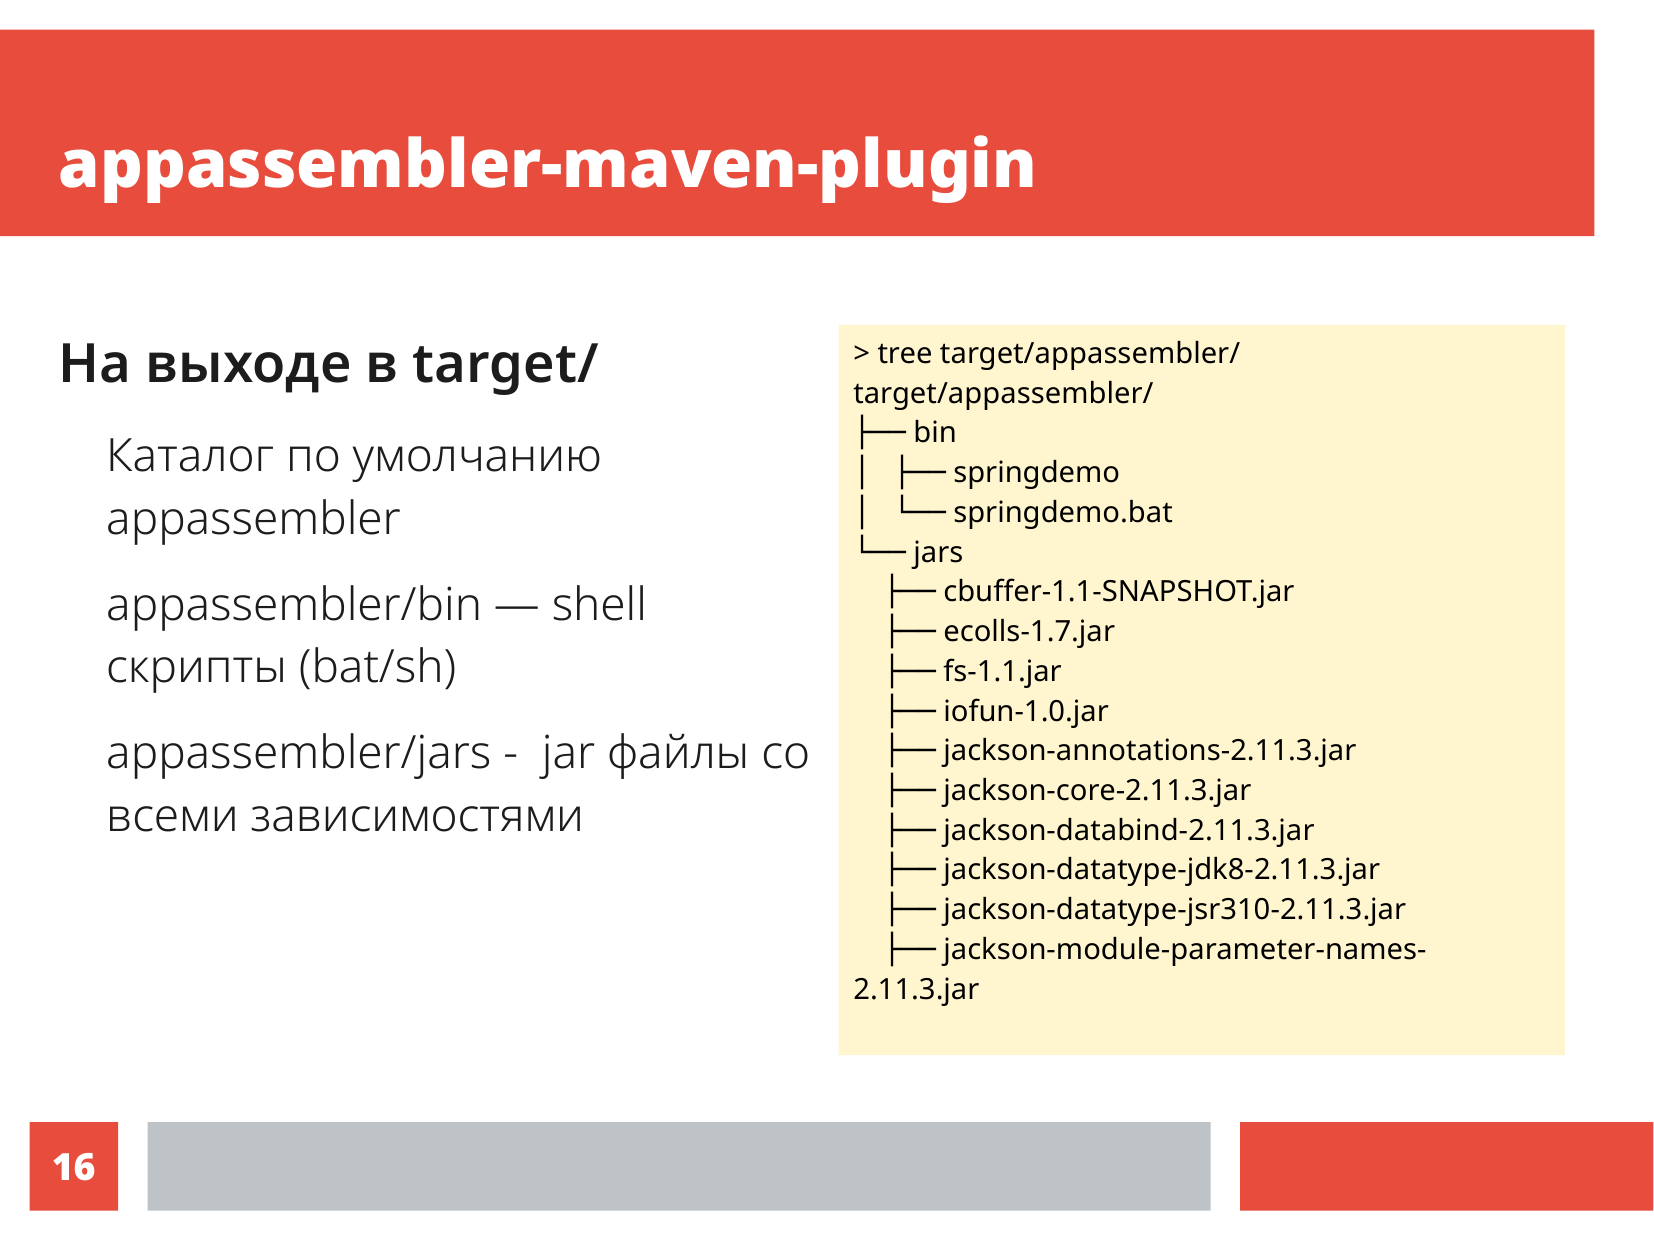

# appassembler-maven-plugin
На выходе в target/
Каталог по умолчанию appassembler
appassembler/bin — shell скрипты (bat/sh)
appassembler/jars - jar файлы со всеми зависимостями
> tree target/appassembler/
target/appassembler/
├── bin
│   ├── springdemo
│   └── springdemo.bat
└── jars
 ├── cbuffer-1.1-SNAPSHOT.jar
 ├── ecolls-1.7.jar
 ├── fs-1.1.jar
 ├── iofun-1.0.jar
 ├── jackson-annotations-2.11.3.jar
 ├── jackson-core-2.11.3.jar
 ├── jackson-databind-2.11.3.jar
 ├── jackson-datatype-jdk8-2.11.3.jar
 ├── jackson-datatype-jsr310-2.11.3.jar
 ├── jackson-module-parameter-names-2.11.3.jar
16